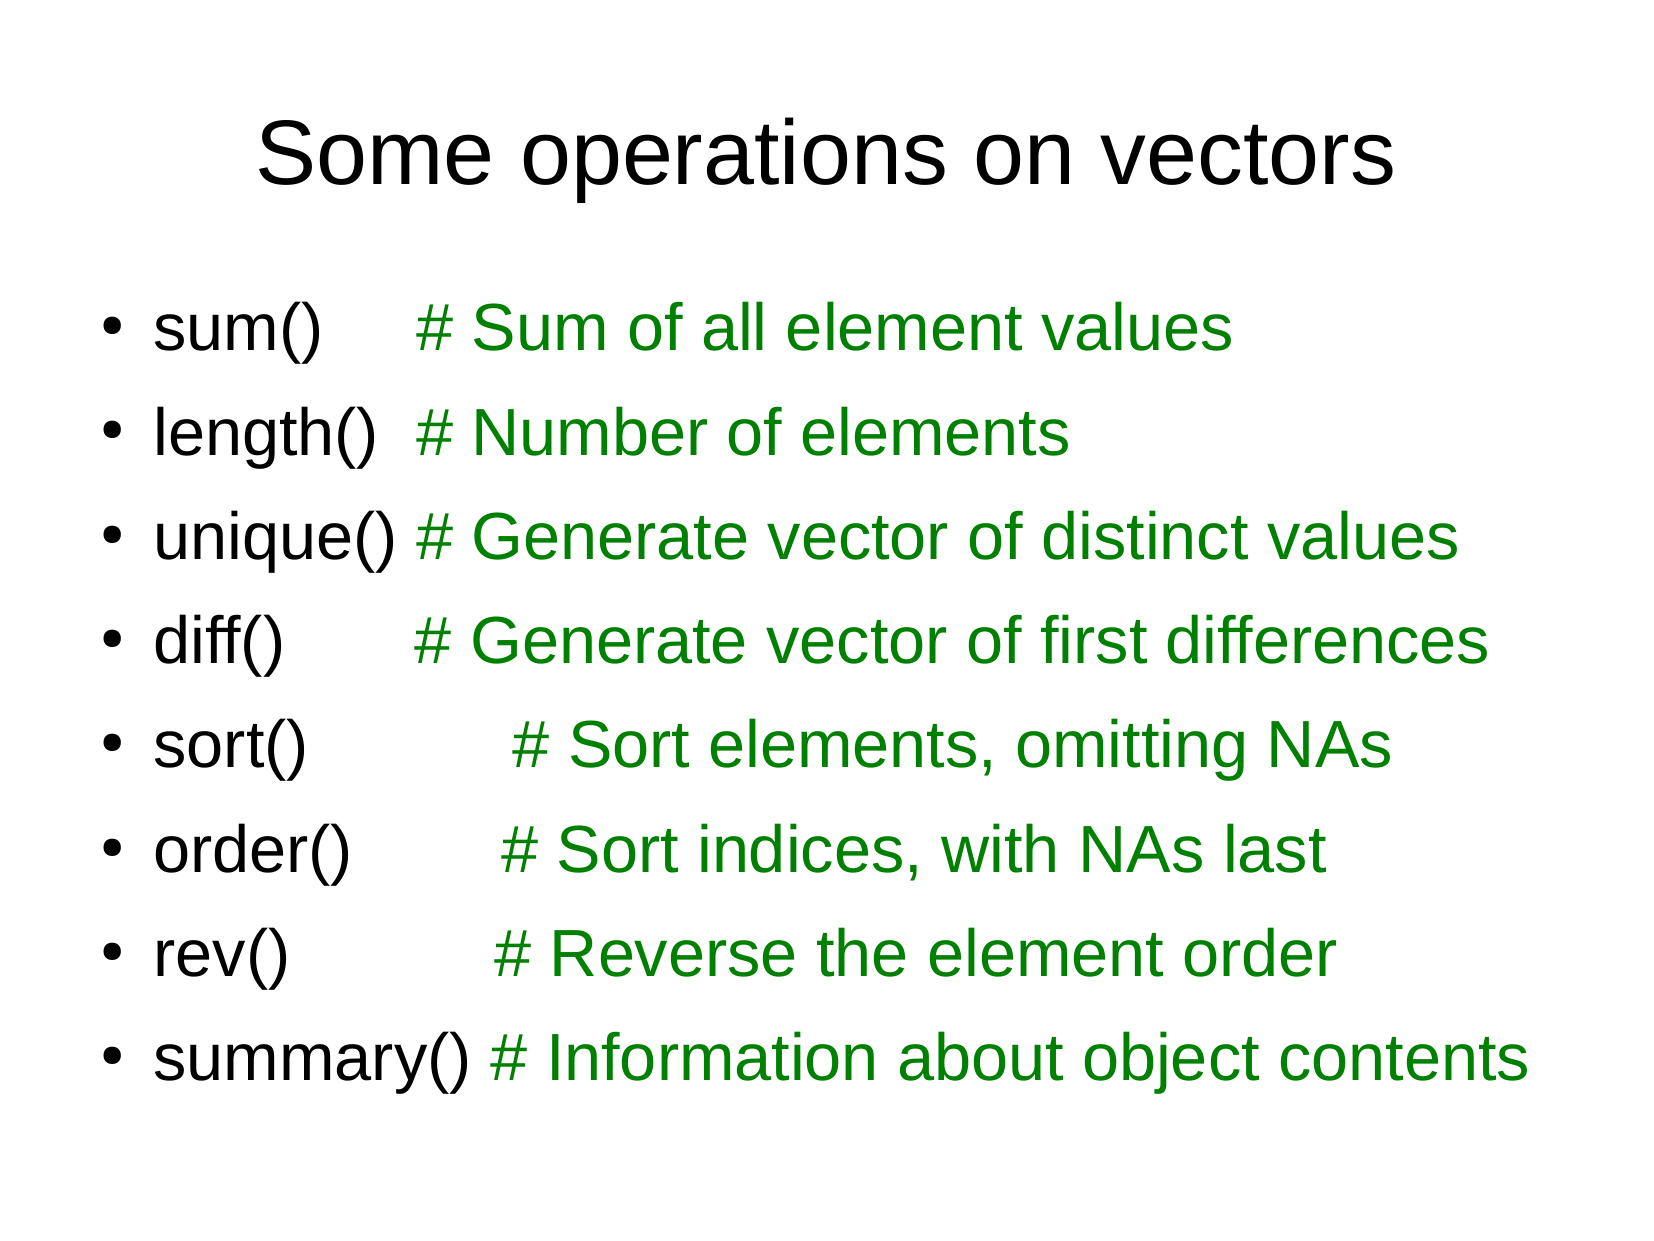

# Some operations on vectors
sum() # Sum of all element values
length() # Number of elements
unique() # Generate vector of distinct values
diff() # Generate vector of first differences
sort() # Sort elements, omitting NAs
order() # Sort indices, with NAs last
rev() # Reverse the element order
summary() # Information about object contents